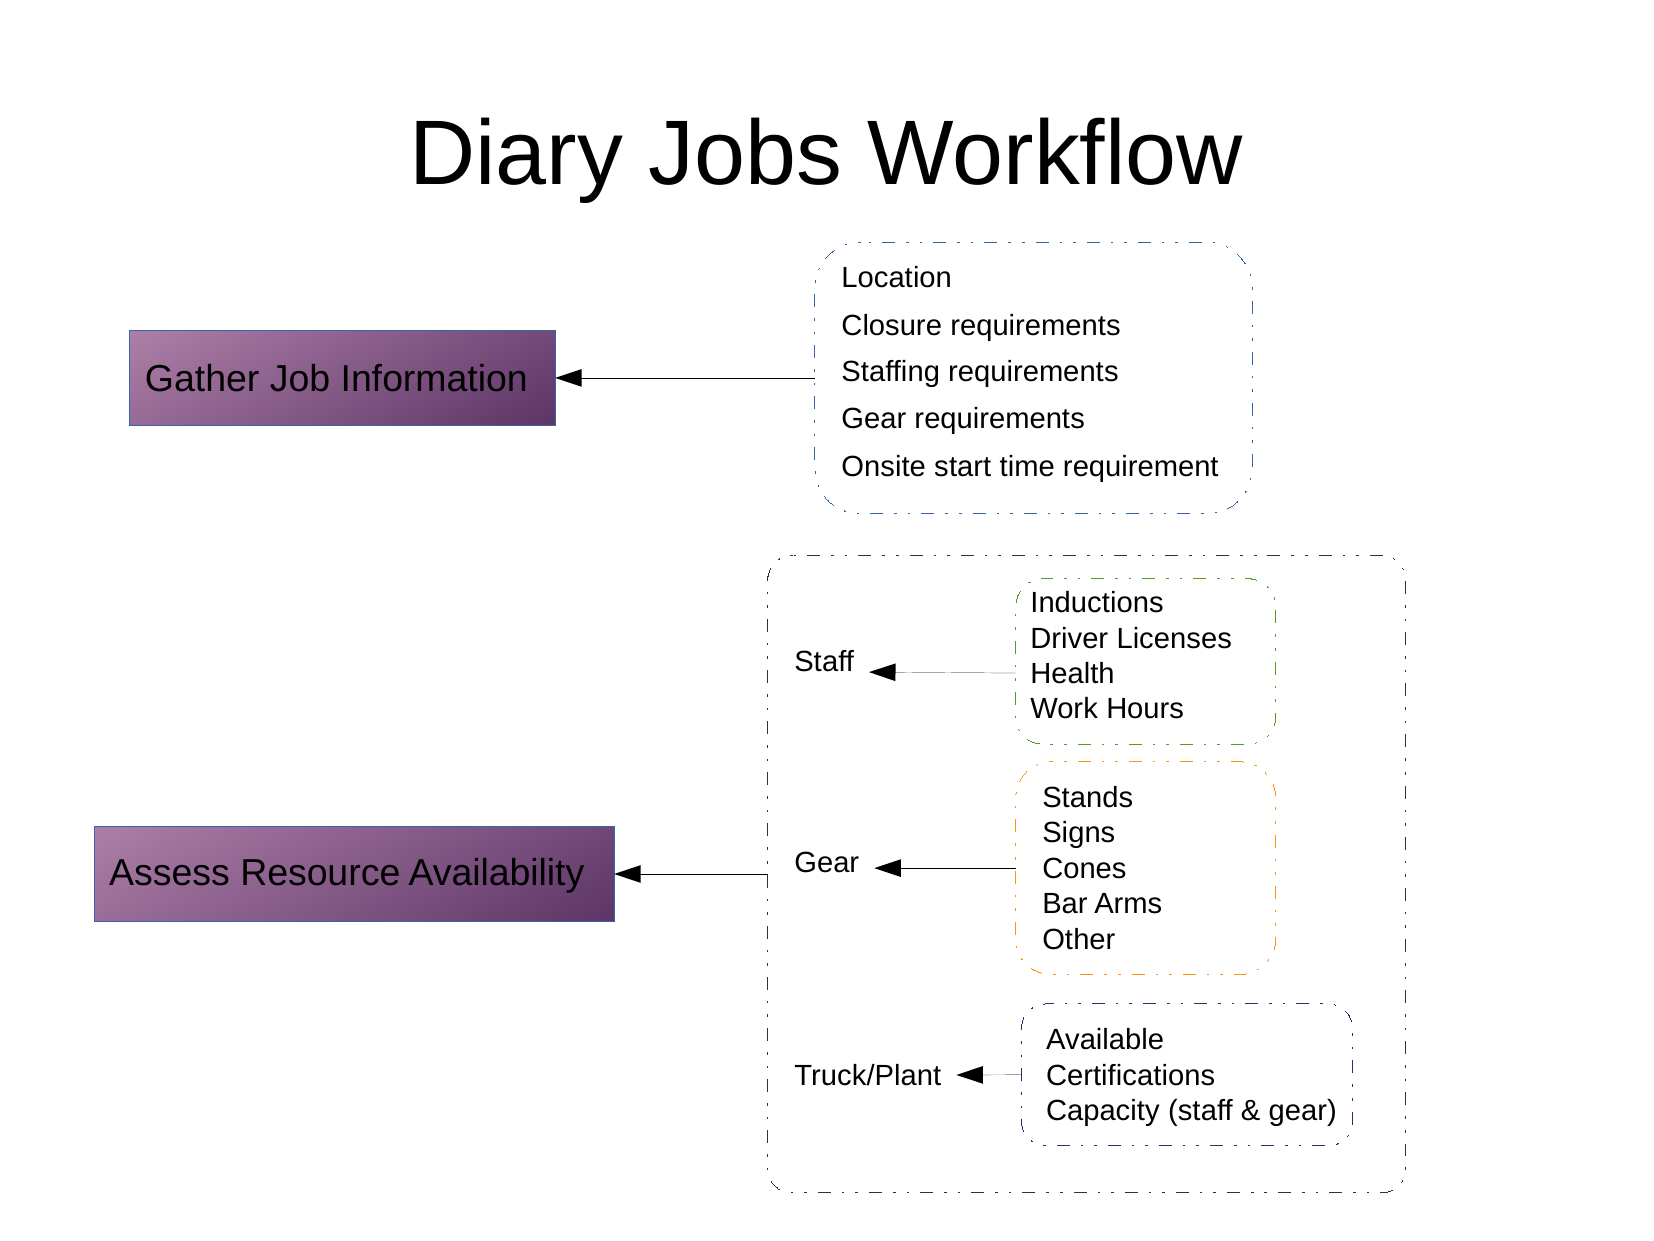

# Diary Jobs Workflow
Location
Closure requirements
Staffing requirements
Gather Job Information
Gear requirements
Onsite start time requirement
Inductions
Driver Licenses
Staff
Health
Work Hours
Stands
Signs
Gear
Cones
Assess Resource Availability
Bar Arms
Other
Available
Truck/Plant
Certifications
Capacity (staff & gear)